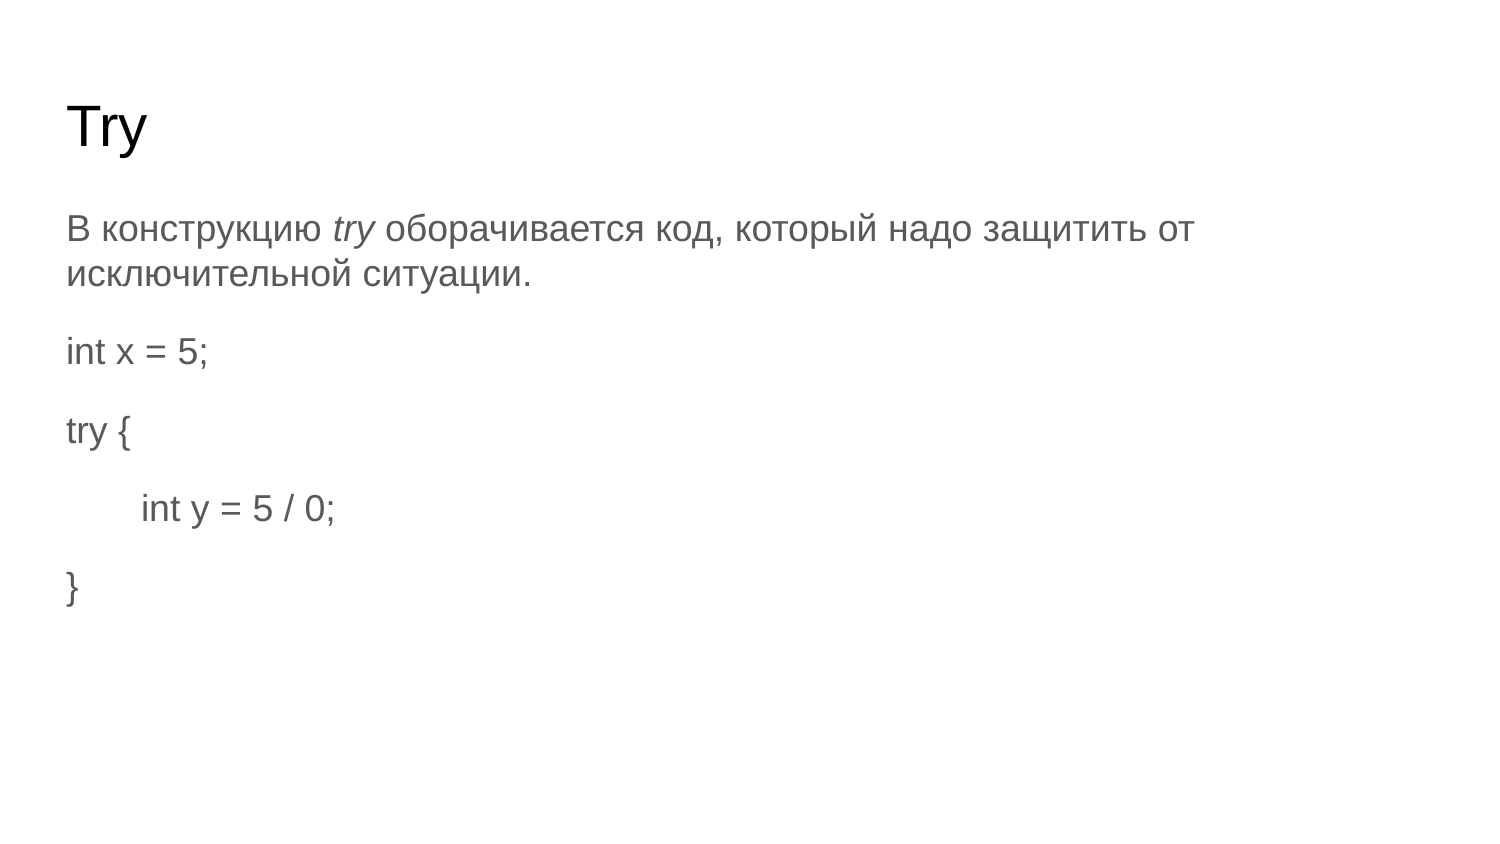

# Try
В конструкцию try оборачивается код, который надо защитить от исключительной ситуации.
int x = 5;
try {
	int y = 5 / 0;
}